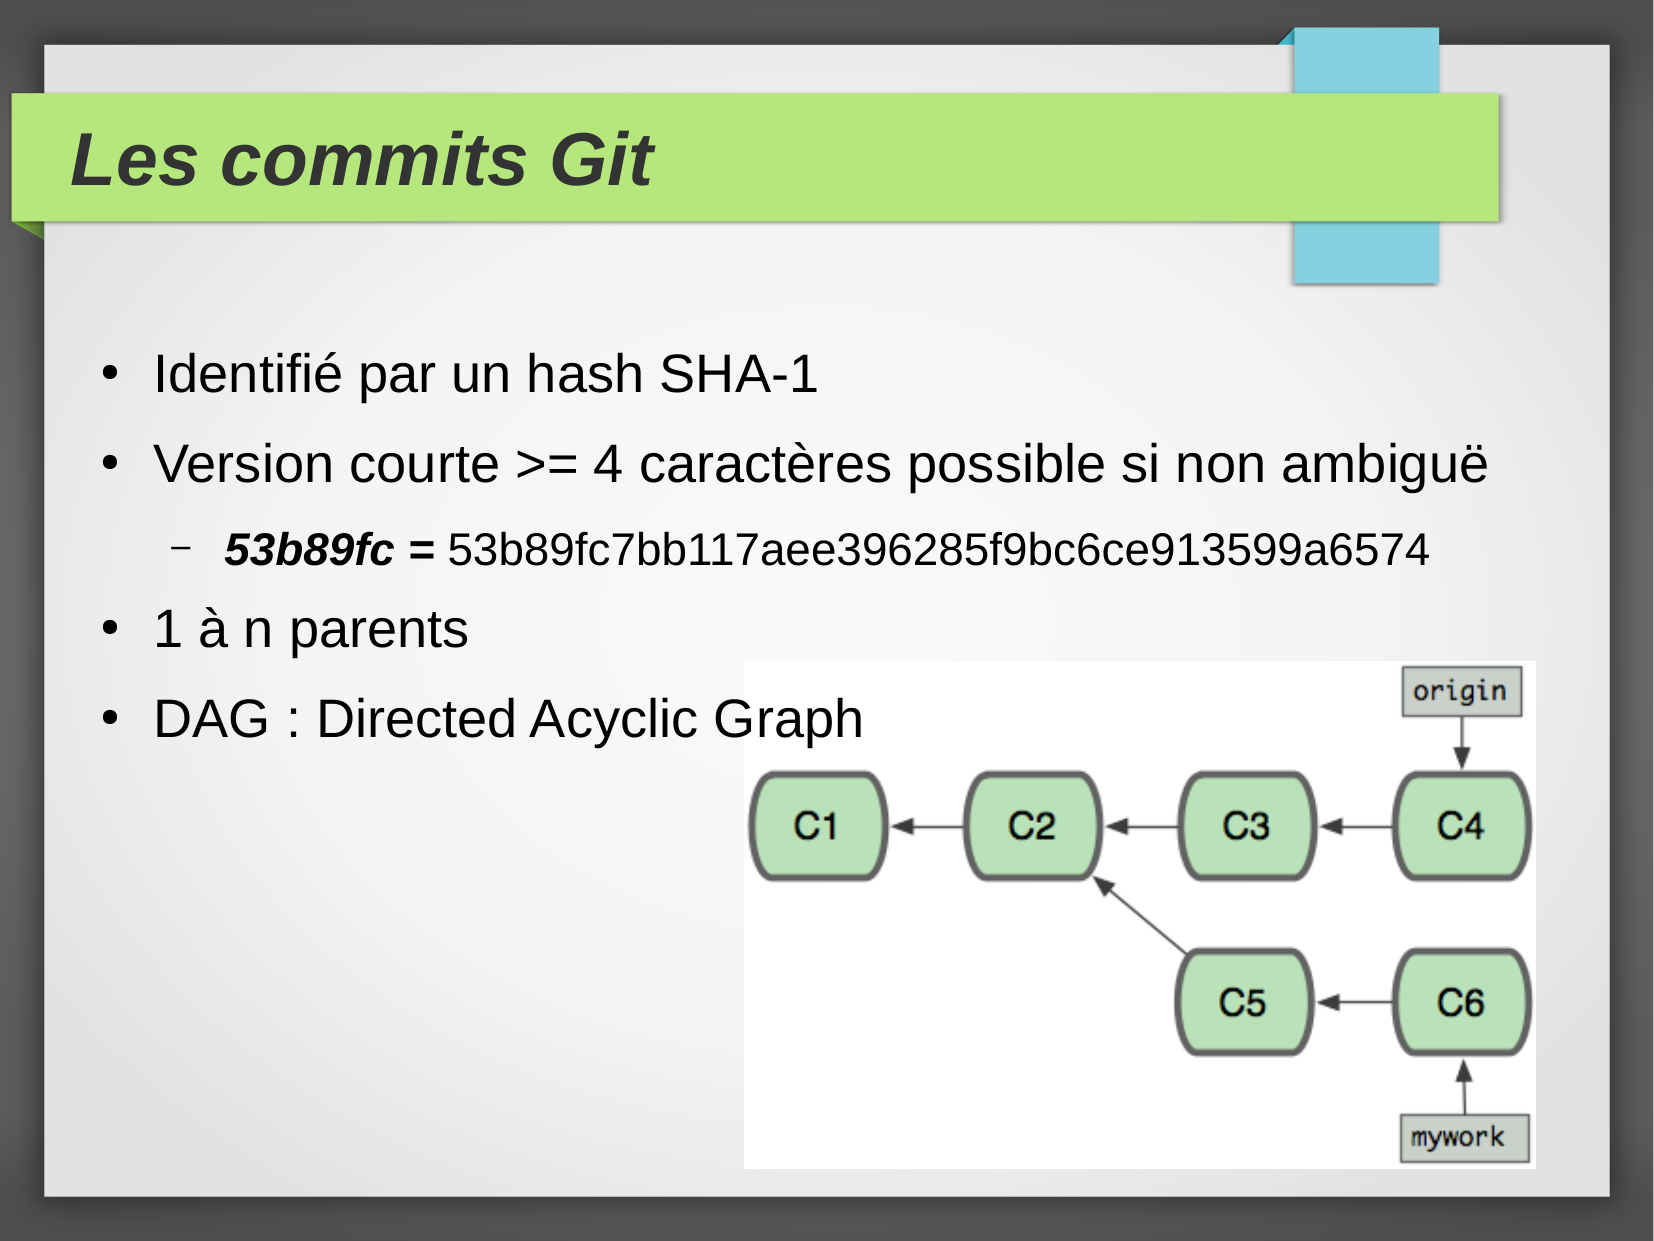

# Les commits Git
Identifié par un hash SHA-1
Version courte >= 4 caractères possible si non ambiguë
53b89fc = 53b89fc7bb117aee396285f9bc6ce913599a6574
1 à n parents
DAG : Directed Acyclic Graph